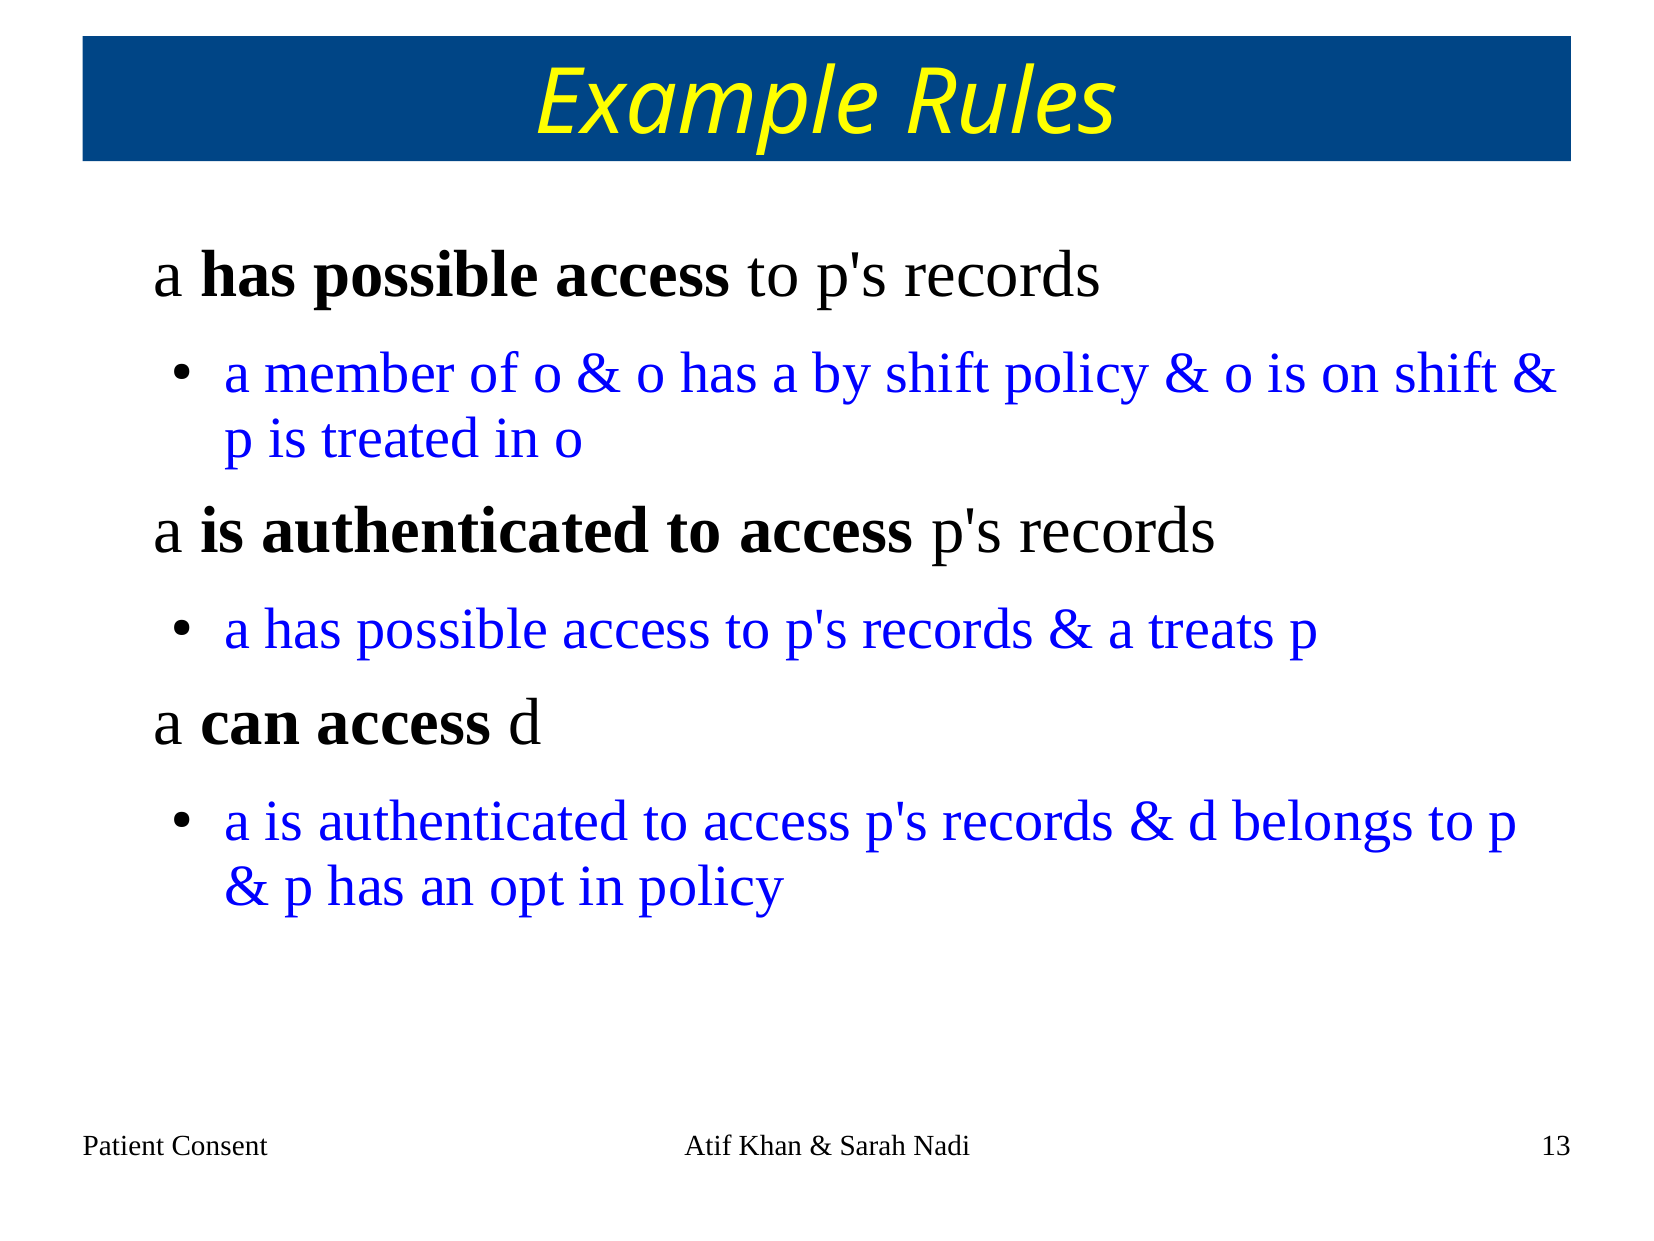

# Example Rules
a has possible access to p's records
a member of o & o has a by shift policy & o is on shift & p is treated in o
a is authenticated to access p's records
a has possible access to p's records & a treats p
a can access d
a is authenticated to access p's records & d belongs to p & p has an opt in policy
Patient Consent
Atif Khan & Sarah Nadi
13